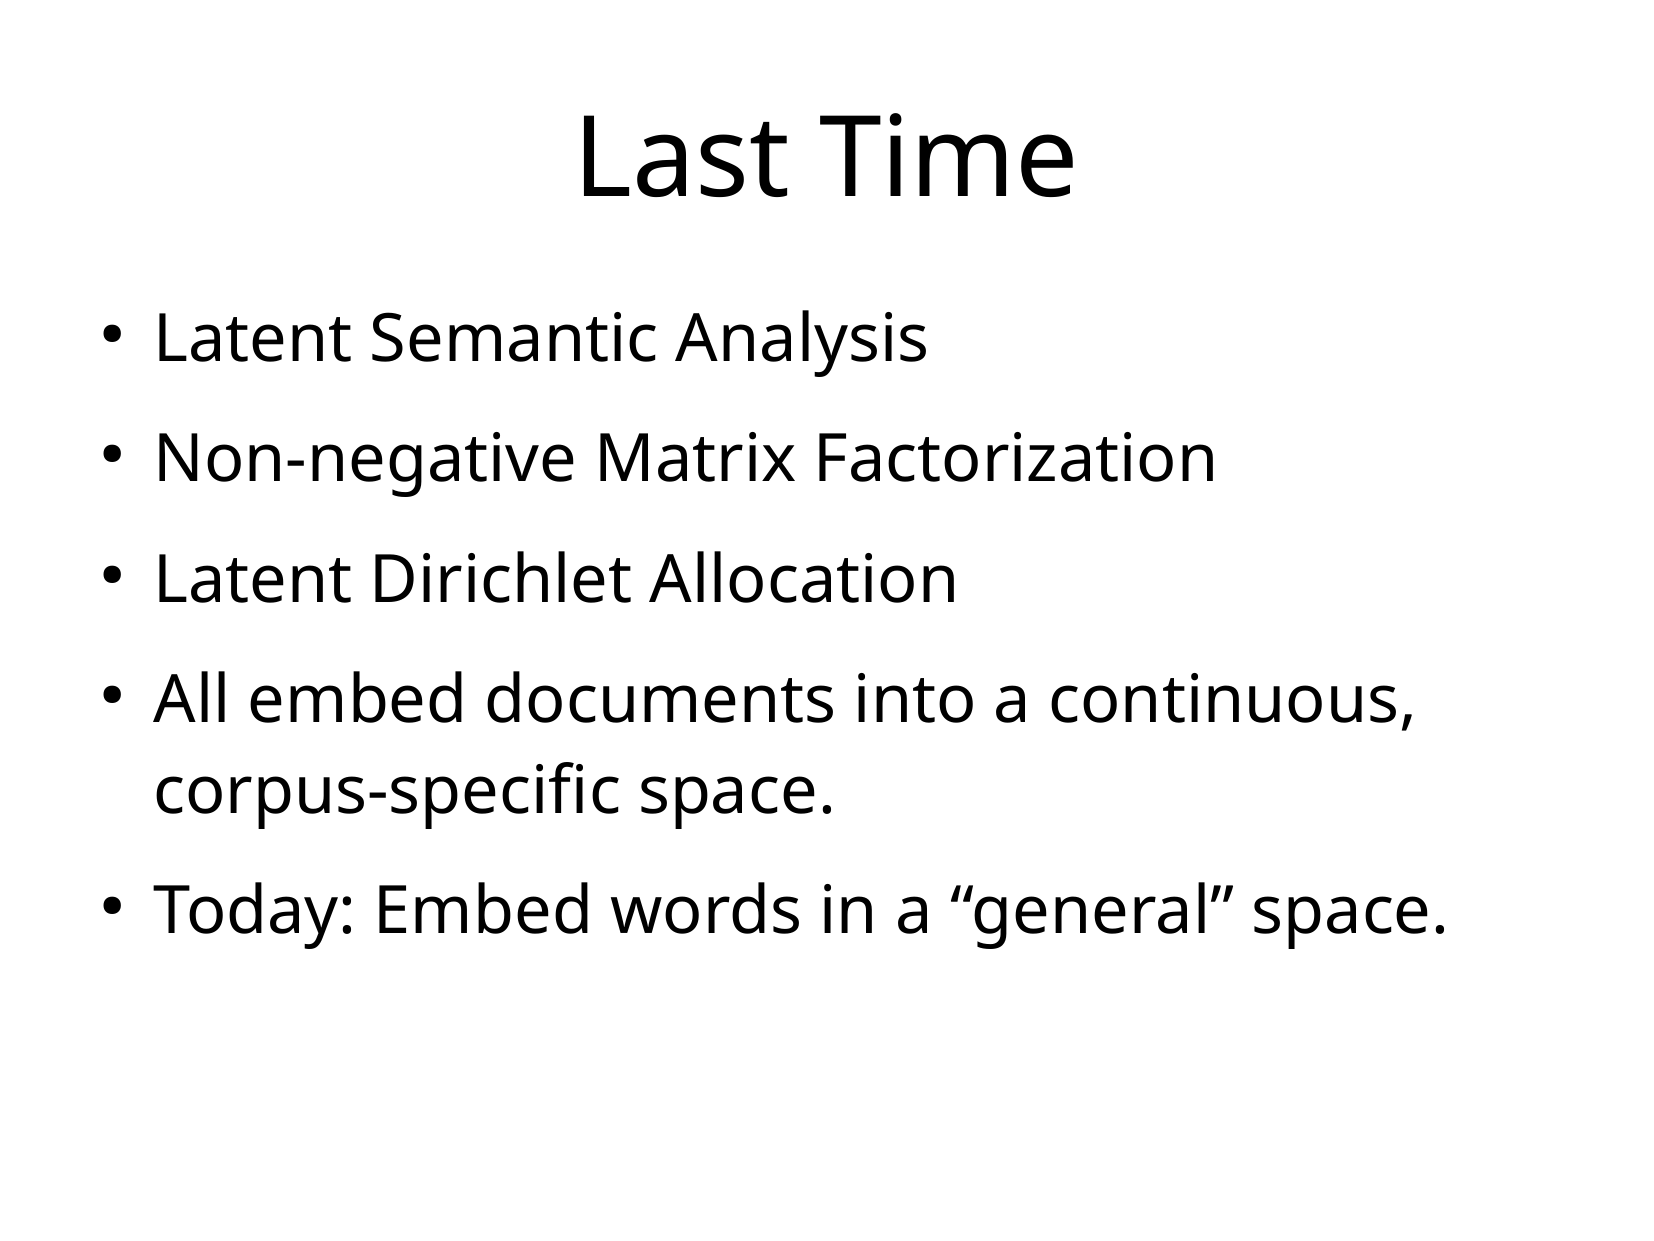

# Last Time
Latent Semantic Analysis
Non-negative Matrix Factorization
Latent Dirichlet Allocation
All embed documents into a continuous, corpus-specific space.
Today: Embed words in a “general” space.